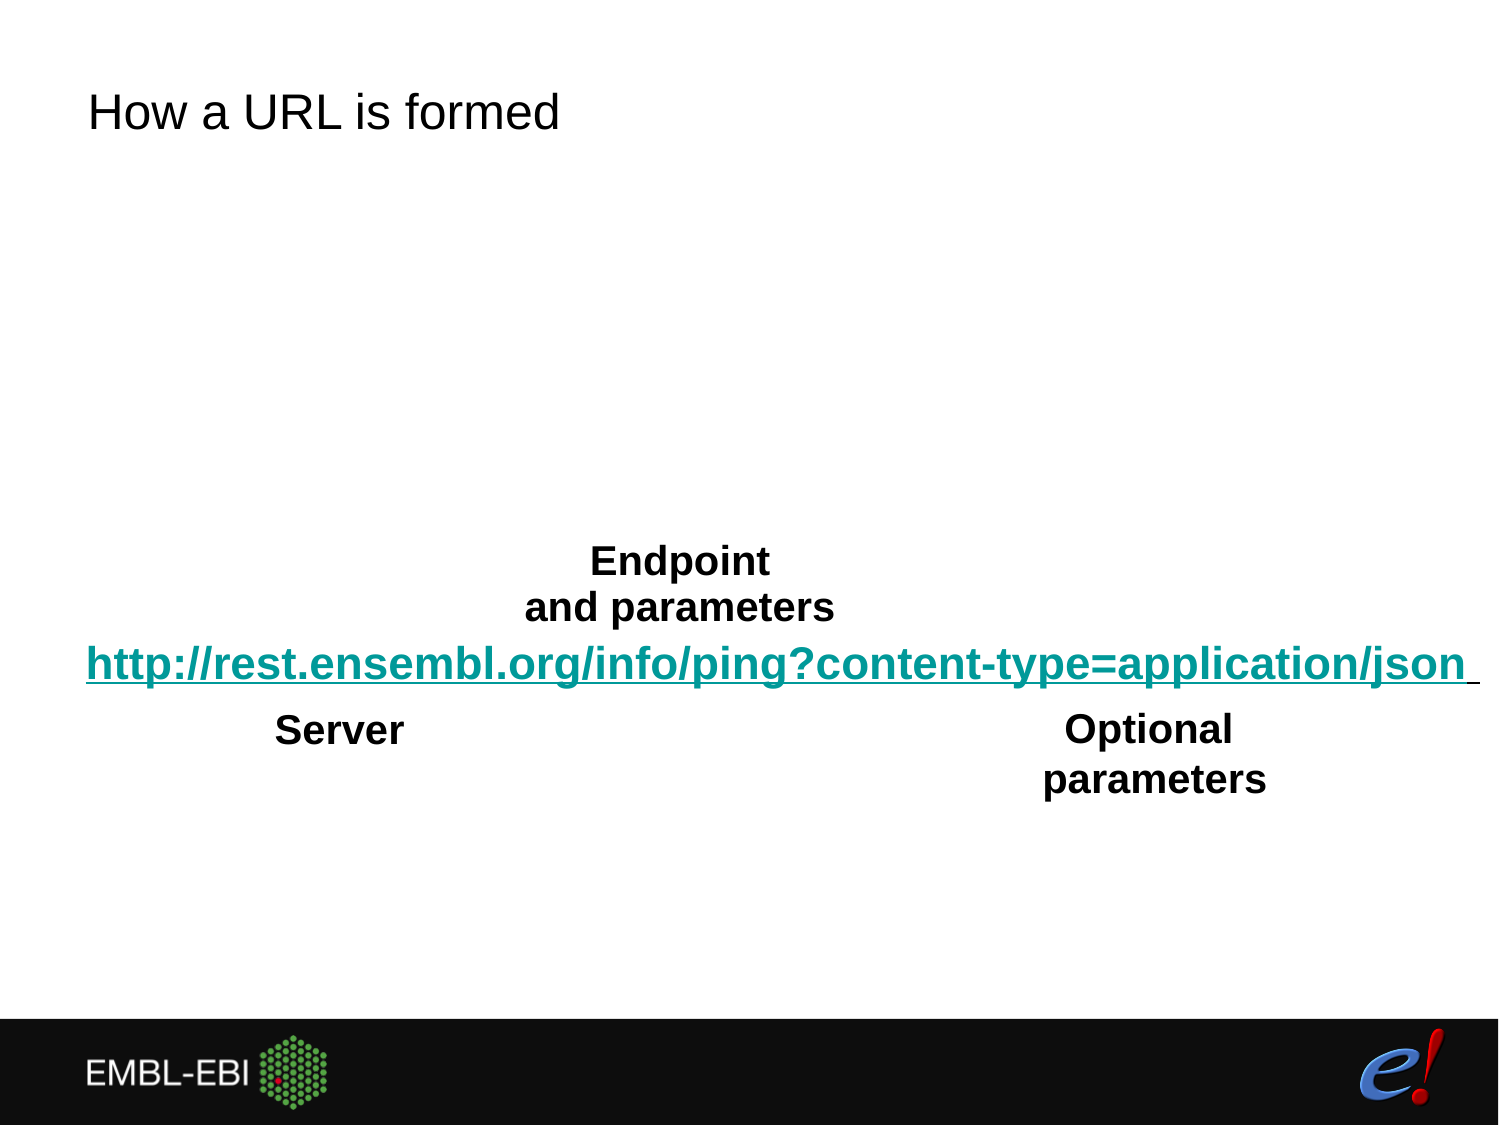

# How a URL is formed
Endpoint
and parameters
http://rest.ensembl.org/info/ping?content-type=application/json
Optional
parameters
Server